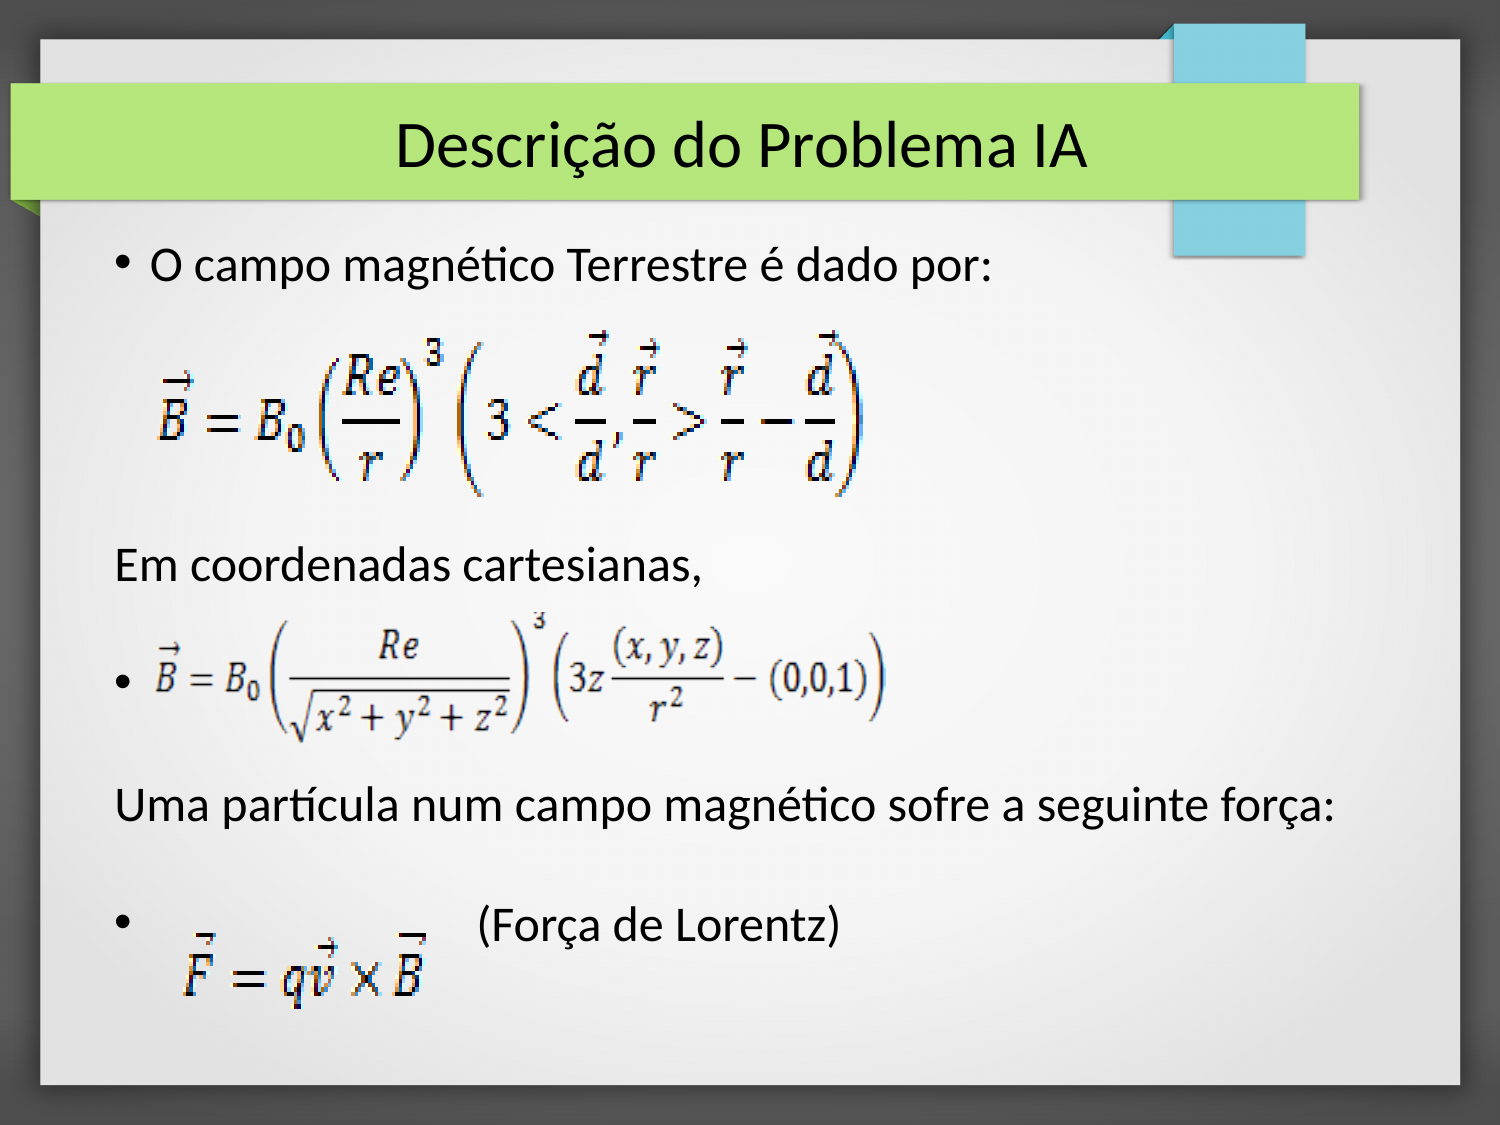

Descrição do Problema IA
O campo magnético Terrestre é dado por:
Em coordenadas cartesianas,
Uma partícula num campo magnético sofre a seguinte força:
 (Força de Lorentz)